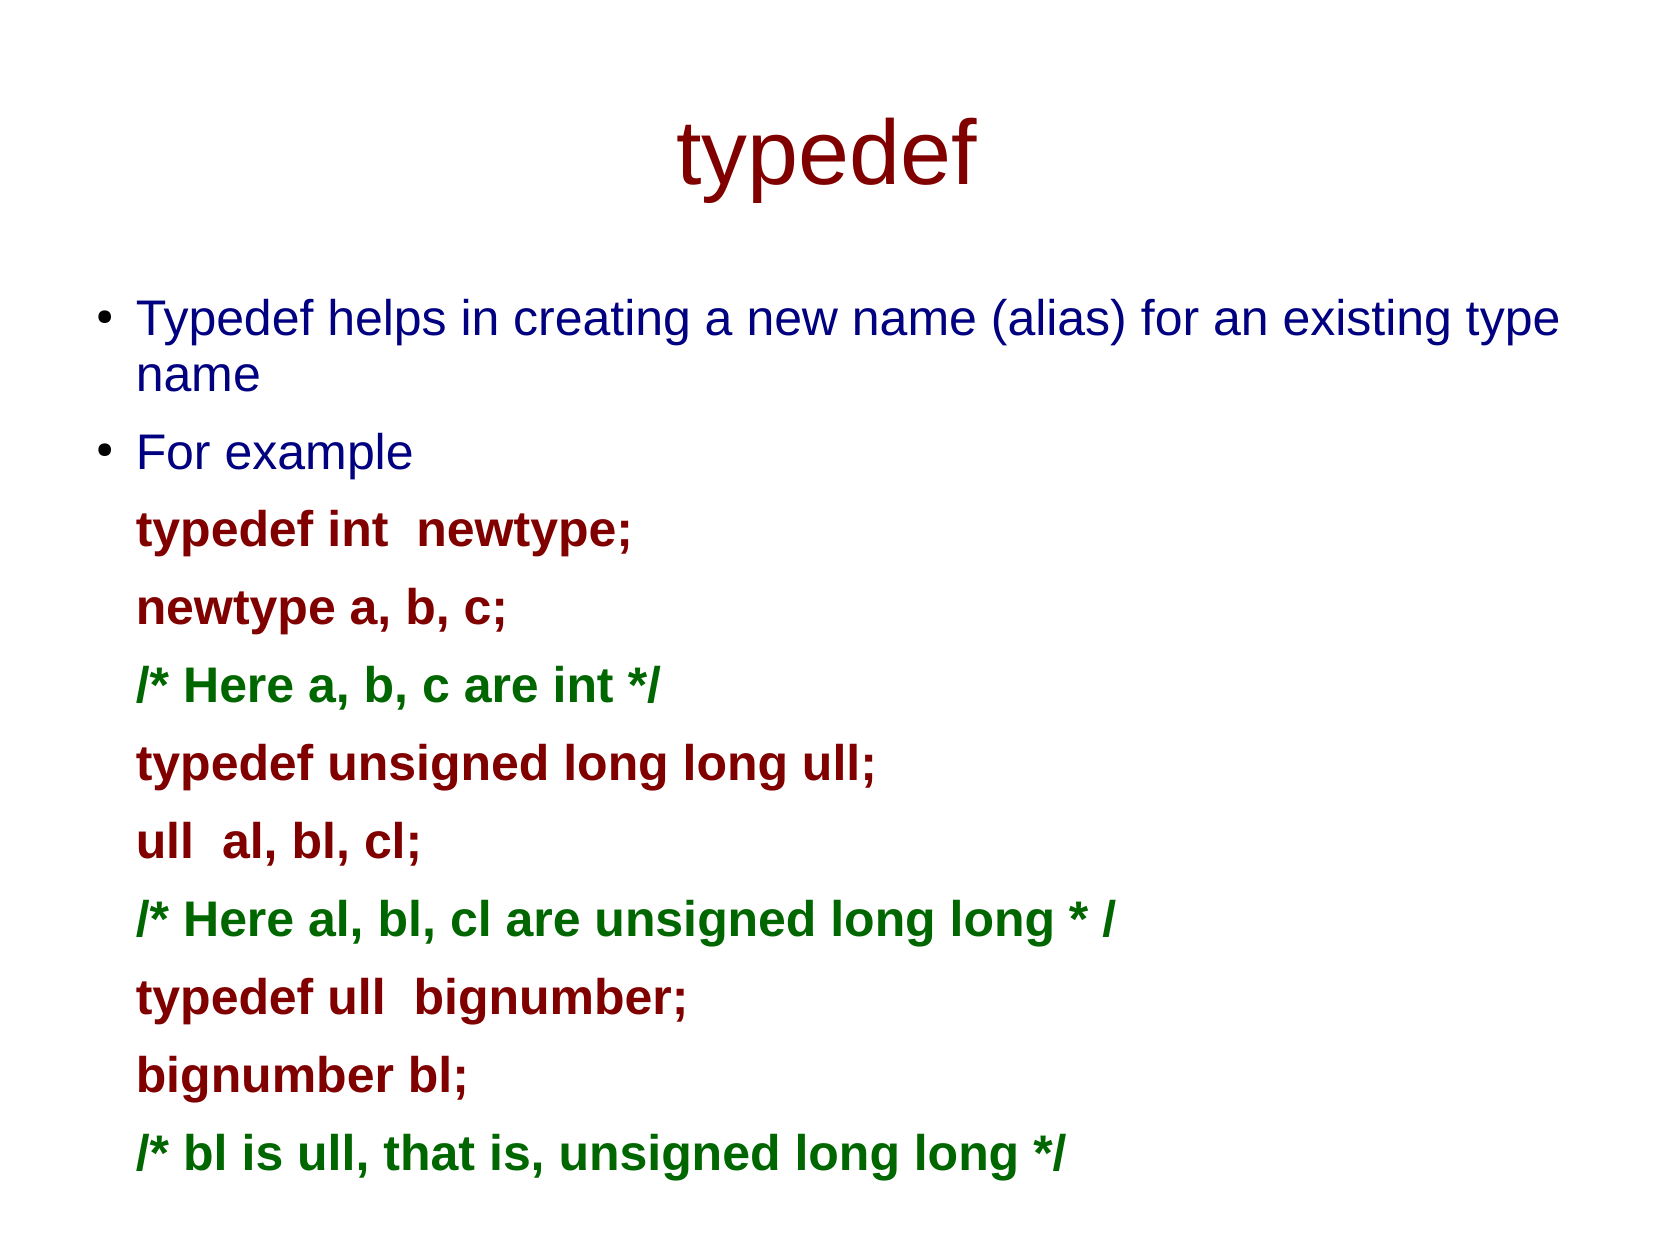

# typedef
Typedef helps in creating a new name (alias) for an existing type name
For example
typedef int newtype;
newtype a, b, c;
/* Here a, b, c are int */
typedef unsigned long long ull;
ull al, bl, cl;
/* Here al, bl, cl are unsigned long long * /
typedef ull bignumber;
bignumber bl;
/* bl is ull, that is, unsigned long long */